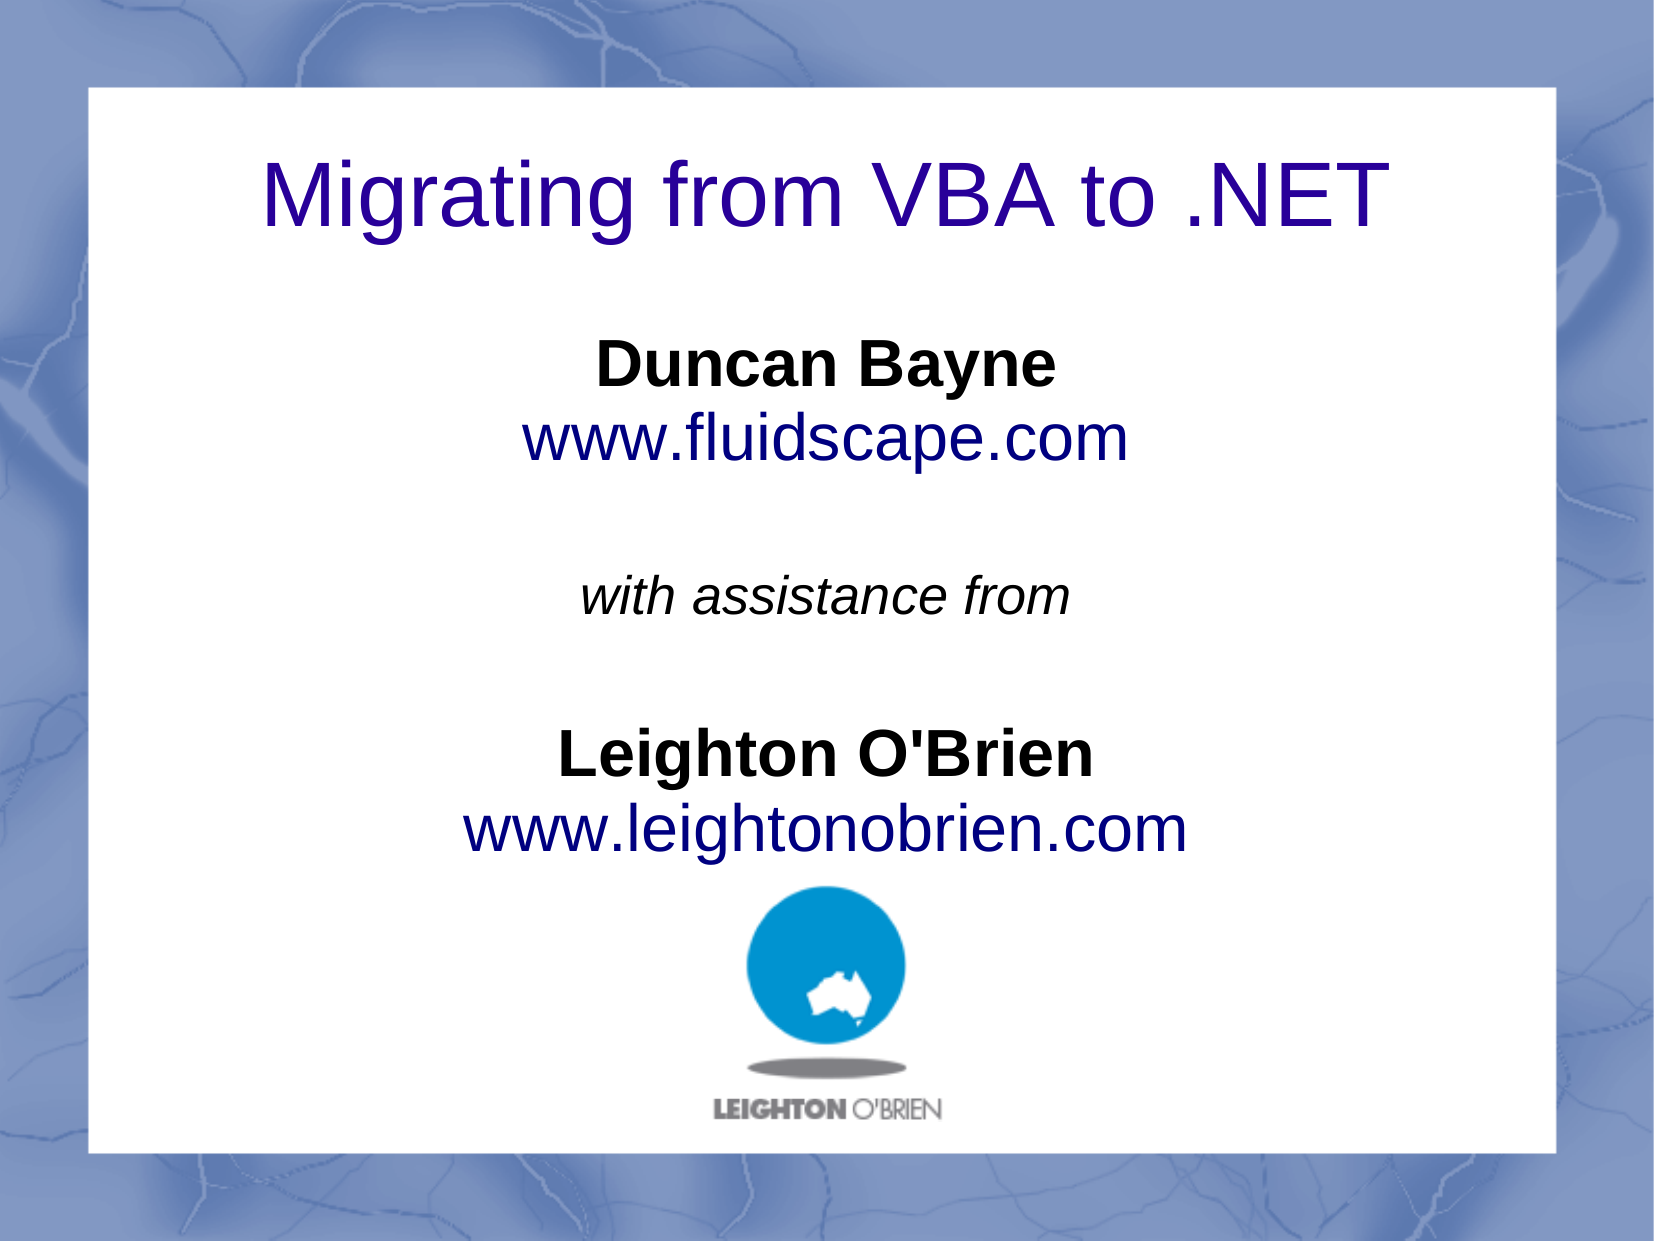

# Migrating from VBA to .NET
Duncan Bayne
 www.fluidscape.com
with assistance from
Leighton O'Brien
www.leightonobrien.com